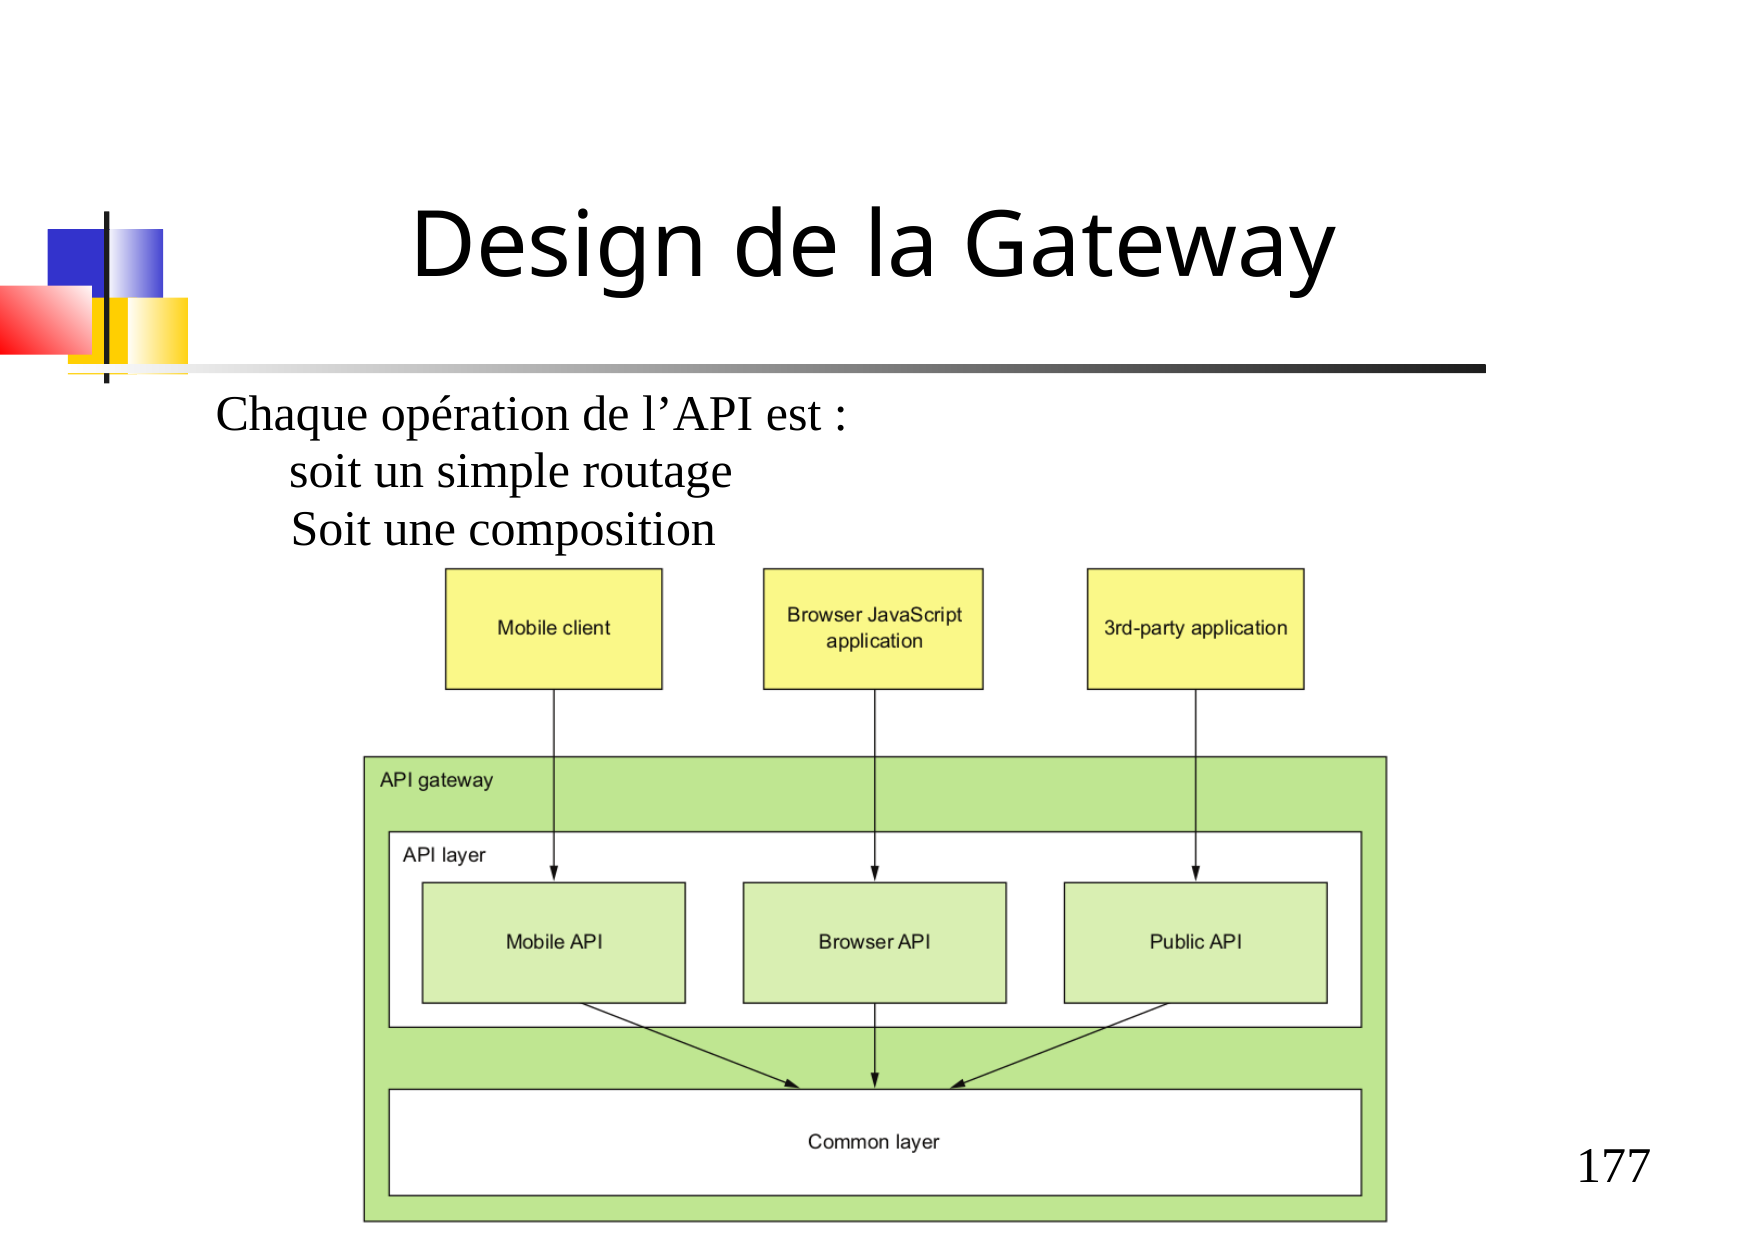

# Design de la Gateway
Chaque opération de l’API est :
	soit un simple routage
 Soit une composition